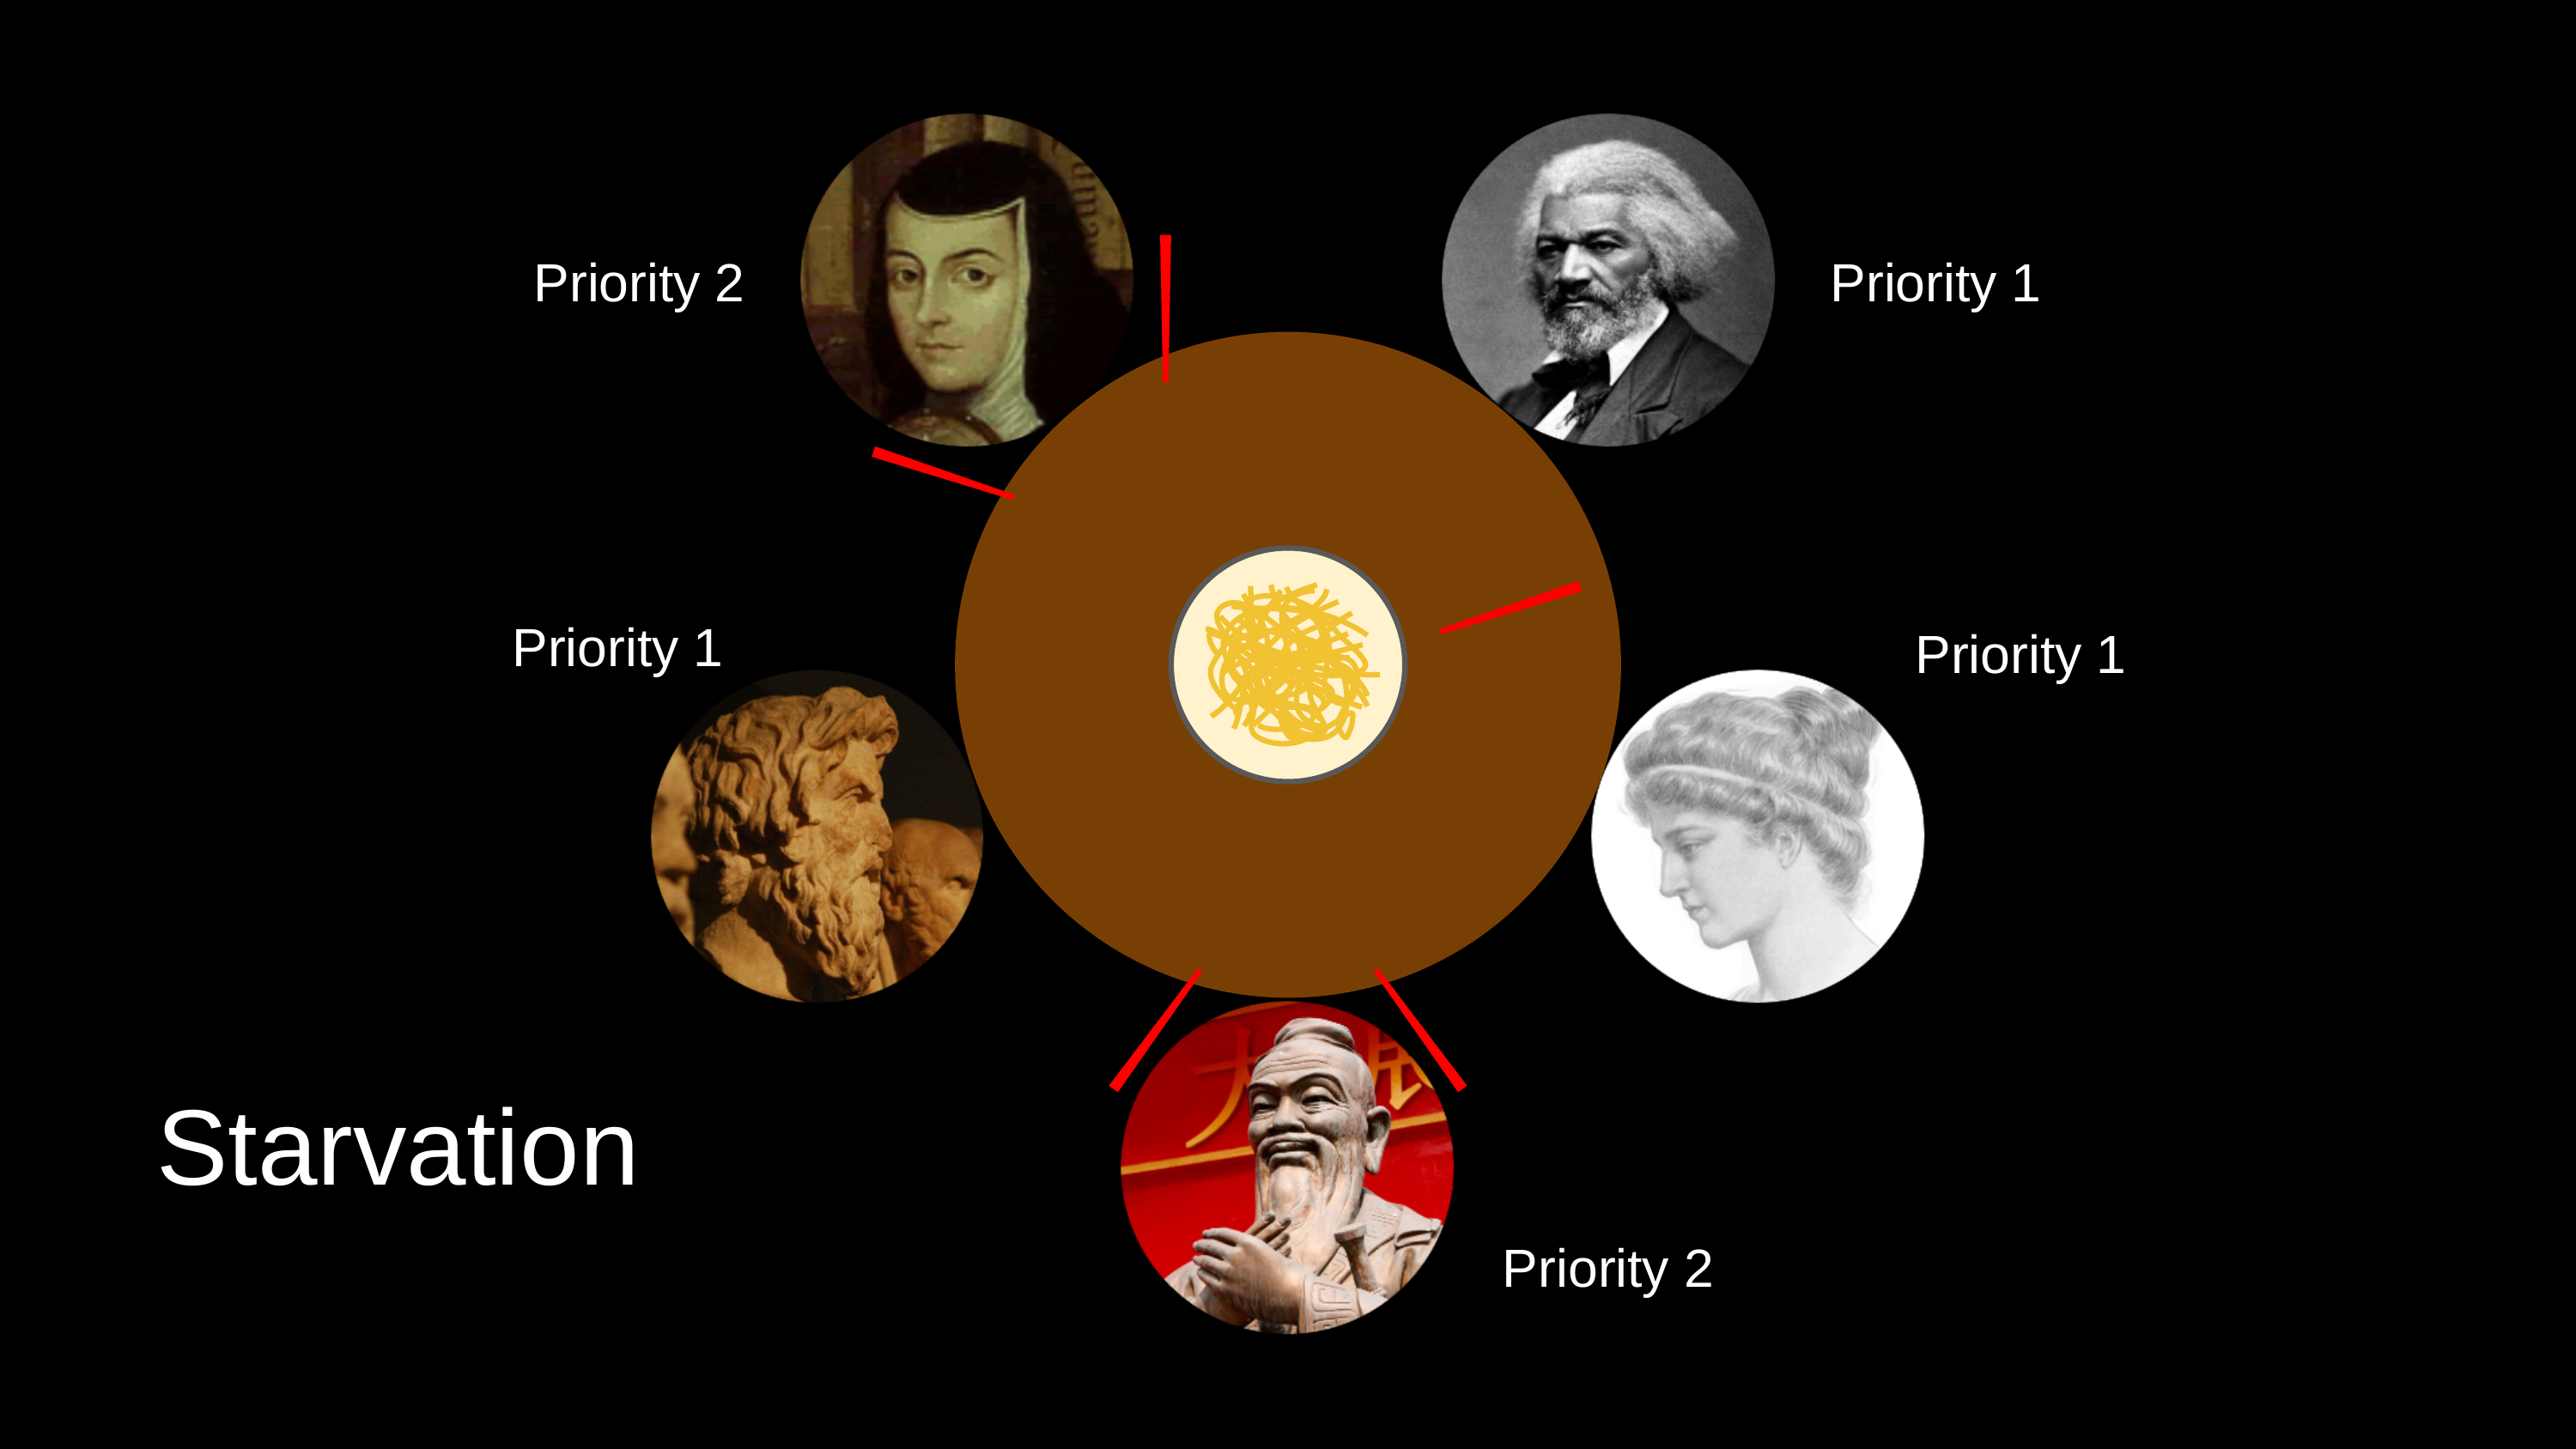

Priority 2
Priority 1
Priority 1
Priority 1
Starvation
Priority 2